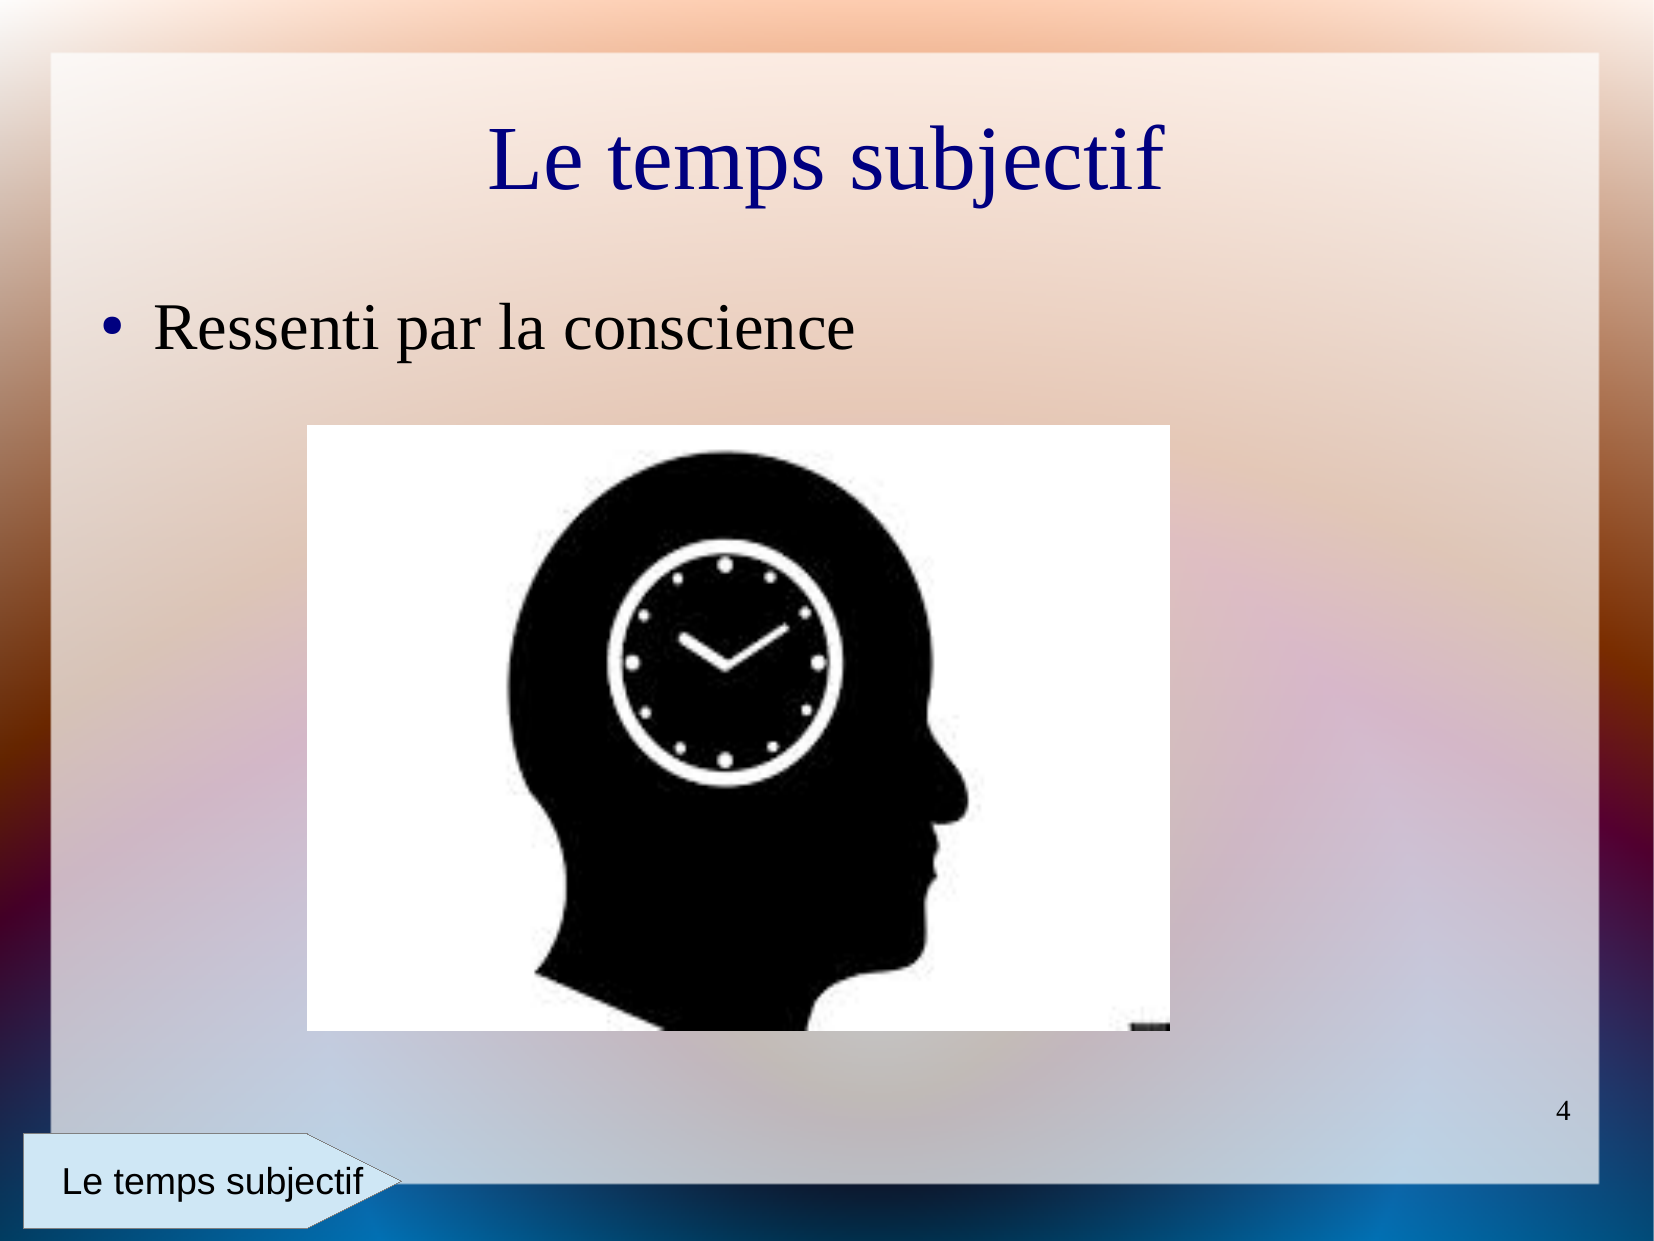

# Le temps subjectif
Ressenti par la conscience
4
Le temps subjectif